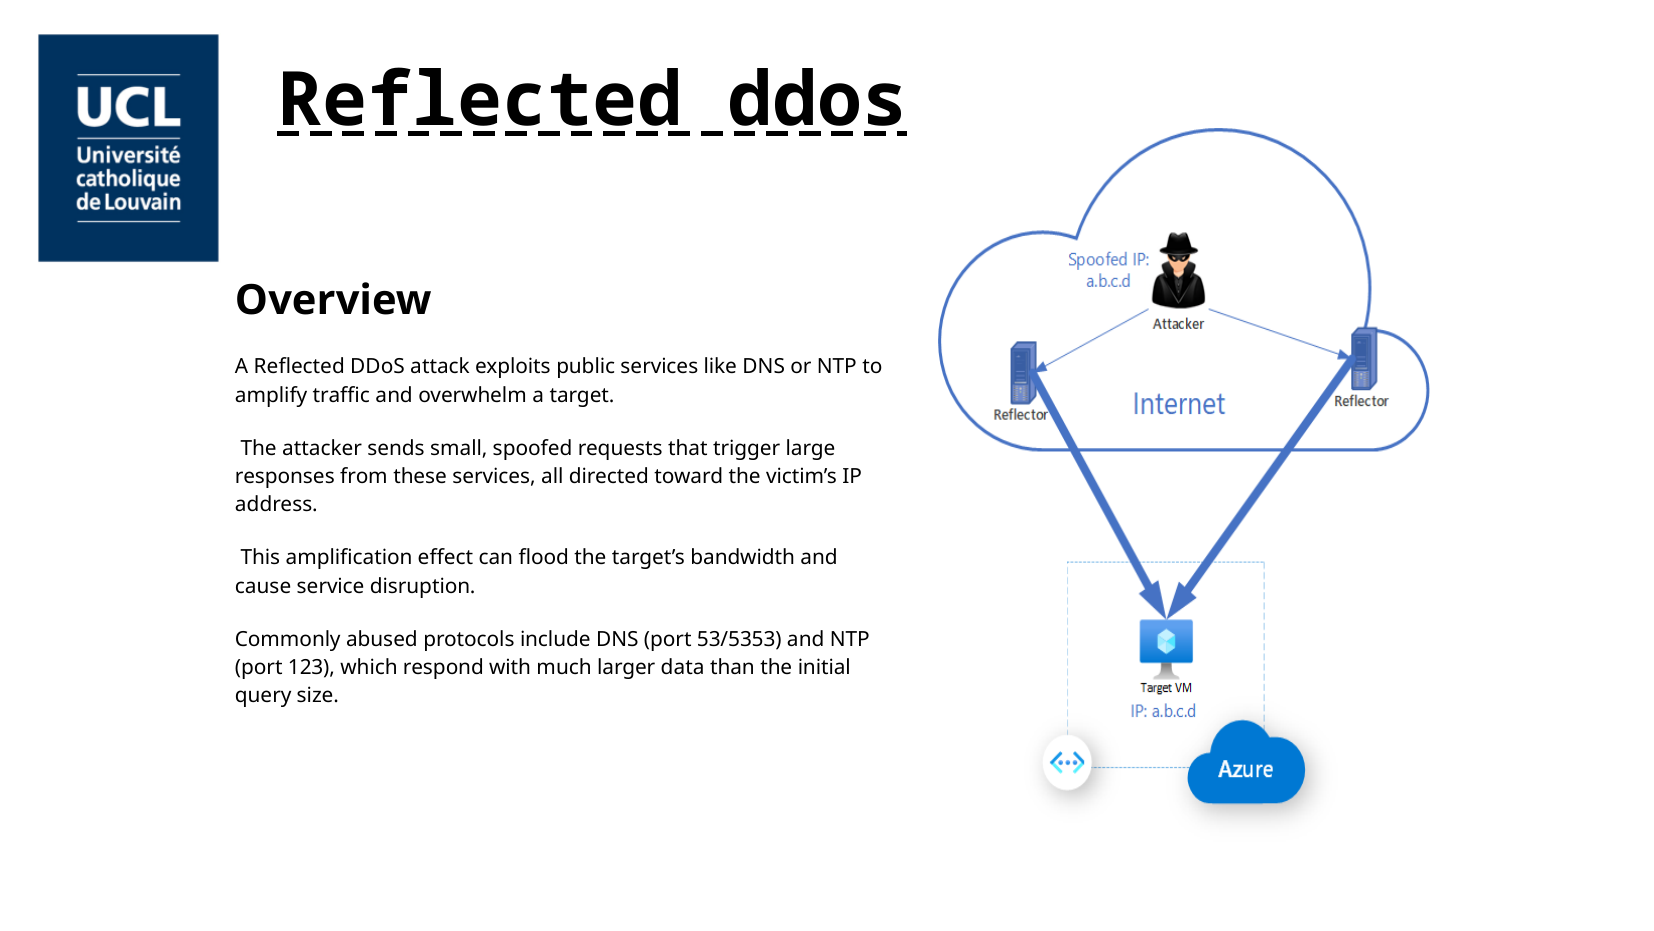

Reflected ddos
Overview
A Reflected DDoS attack exploits public services like DNS or NTP to amplify traffic and overwhelm a target.
 The attacker sends small, spoofed requests that trigger large responses from these services, all directed toward the victim’s IP address.
 This amplification effect can flood the target’s bandwidth and cause service disruption.
Commonly abused protocols include DNS (port 53/5353) and NTP (port 123), which respond with much larger data than the initial query size.